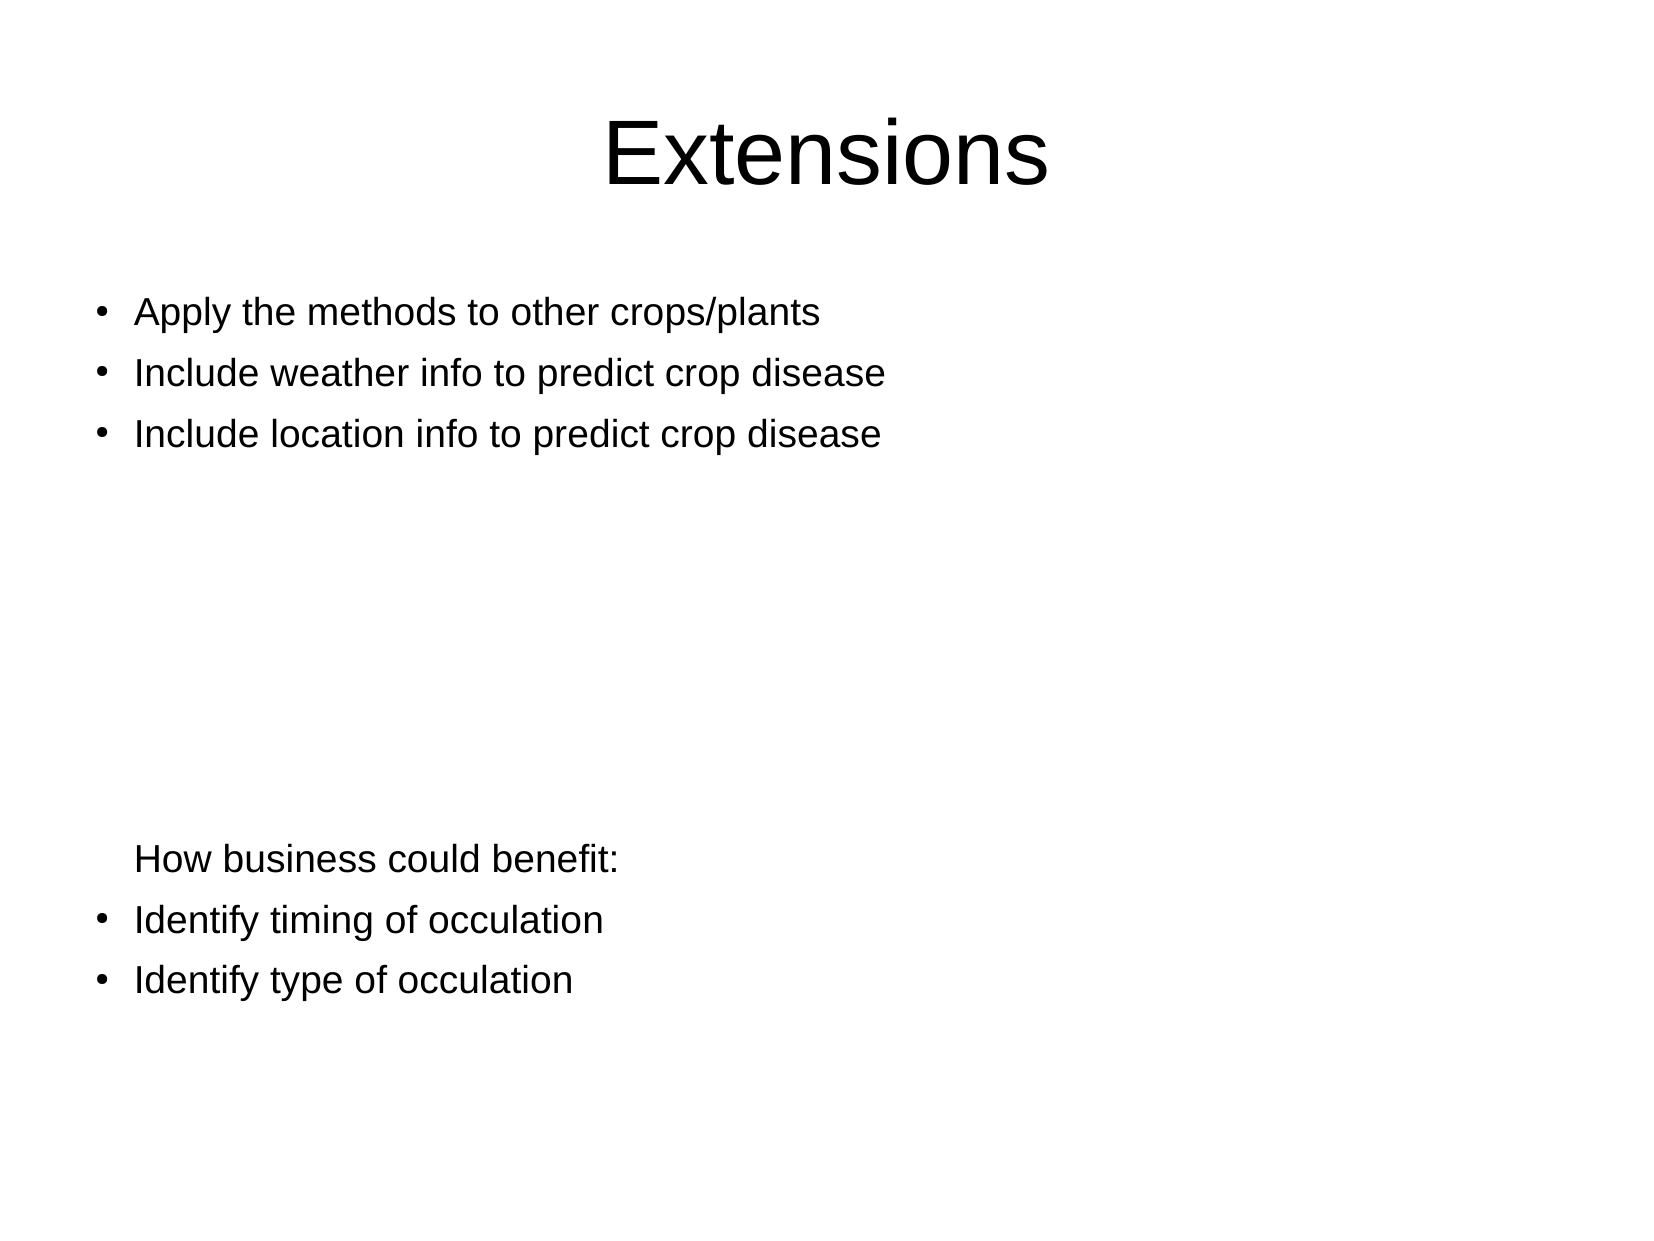

# Extensions
Apply the methods to other crops/plants
Include weather info to predict crop disease
Include location info to predict crop disease
How business could benefit:
Identify timing of occulation
Identify type of occulation